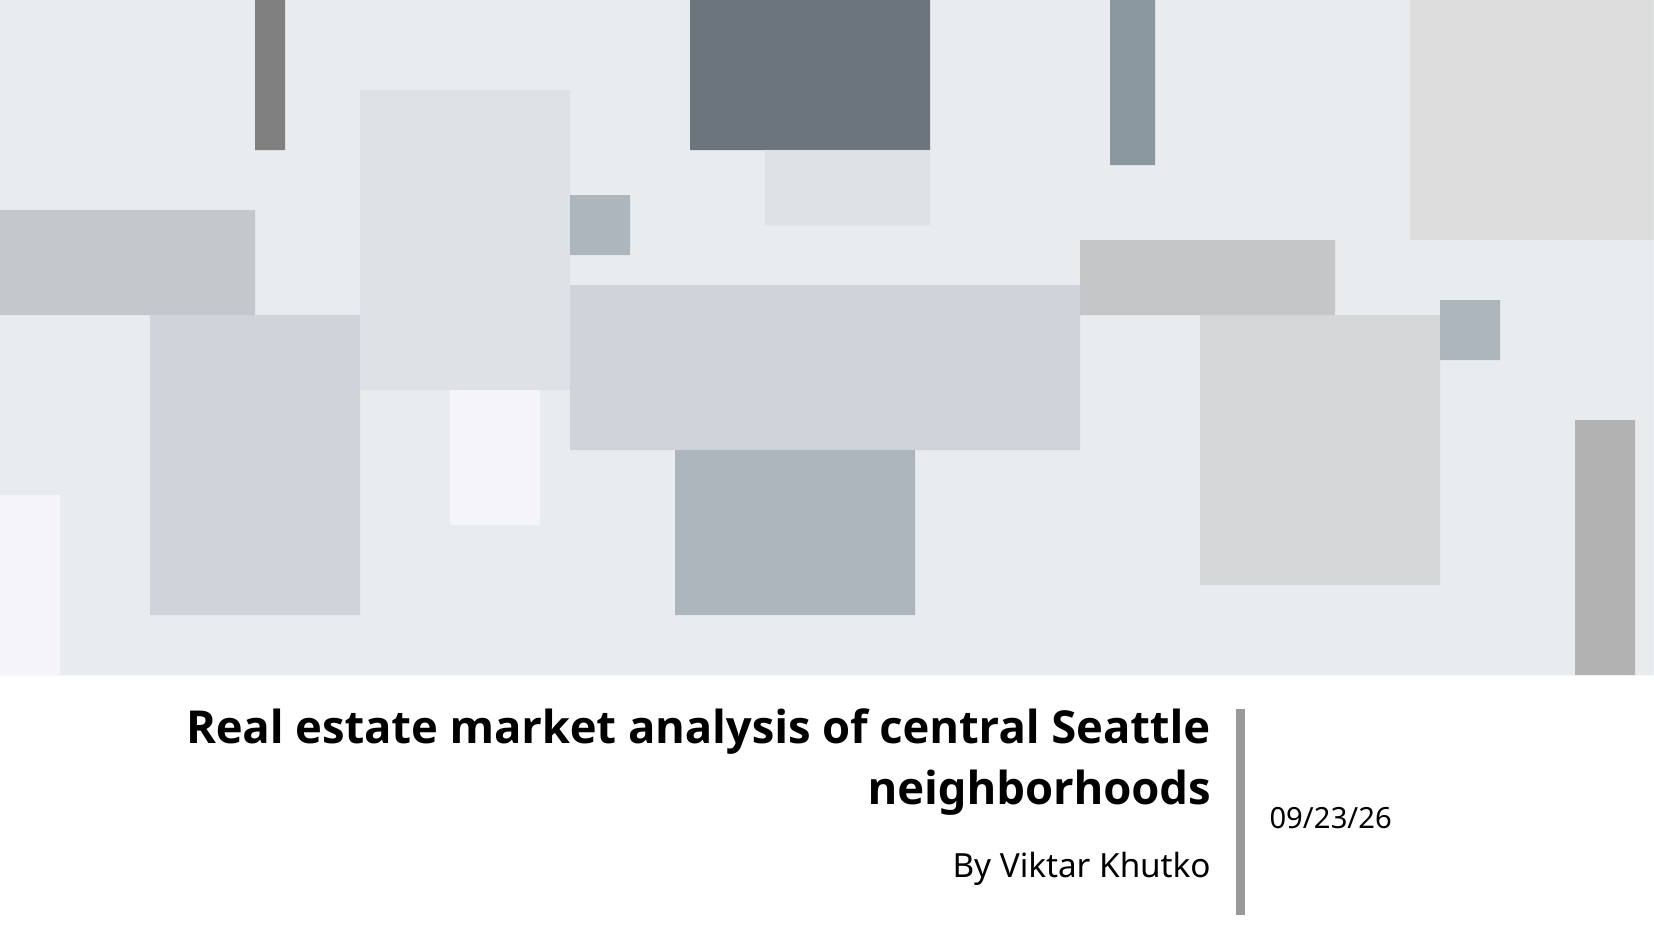

# Real estate market analysis of central Seattle neighborhoods
By Viktar Khutko